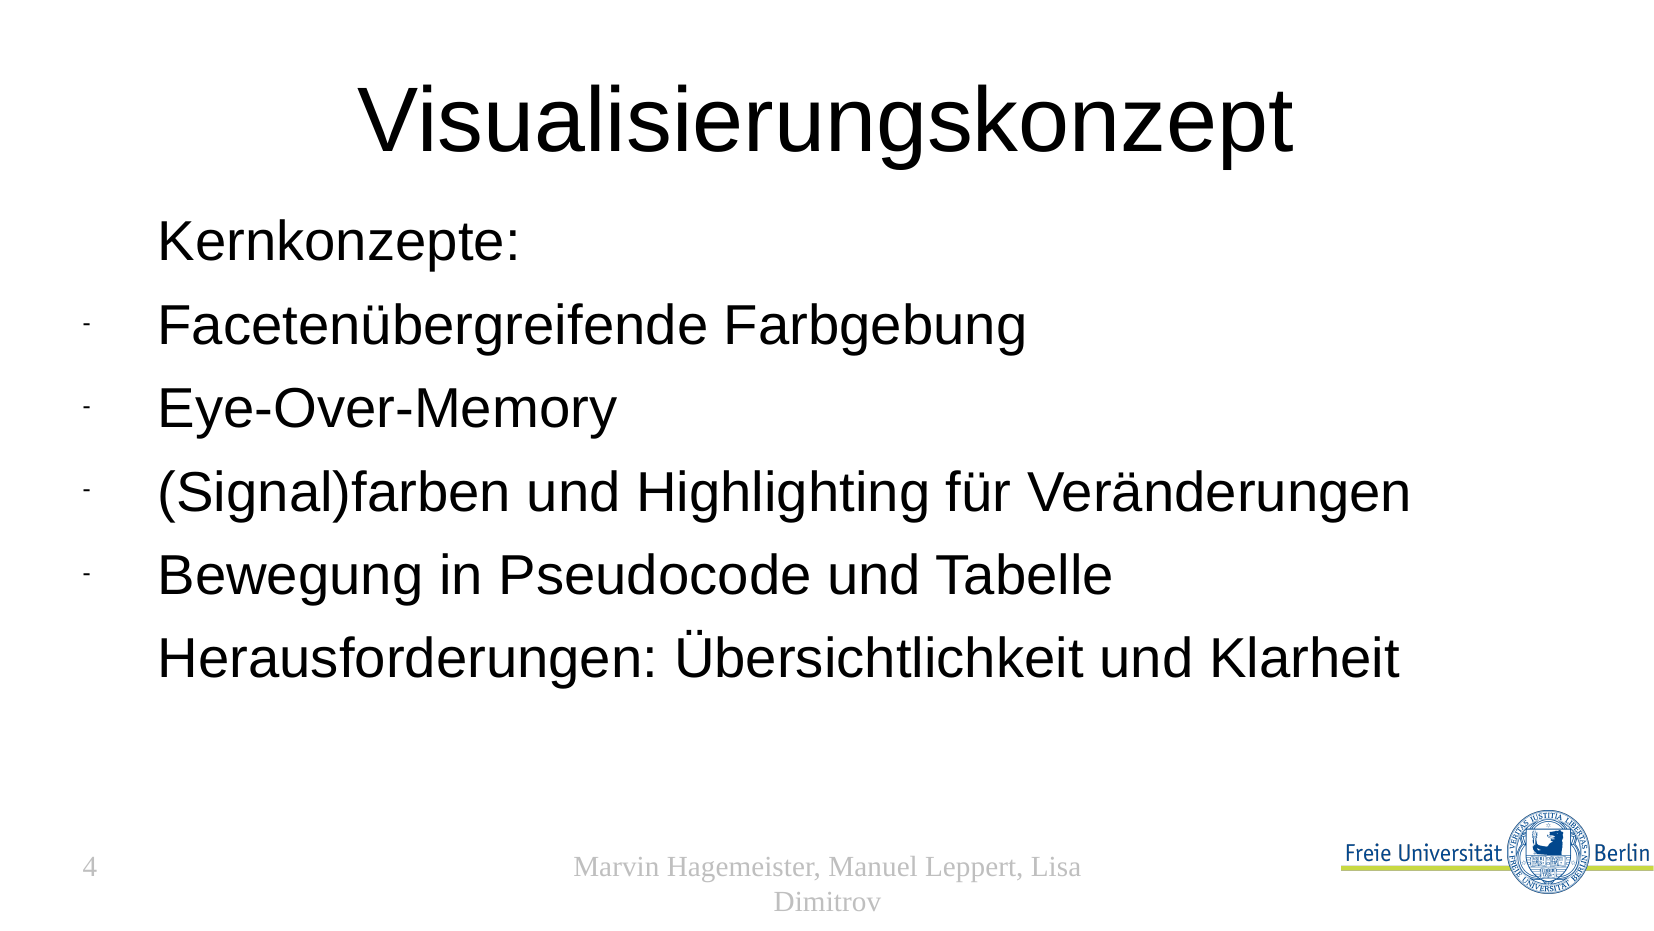

# Visualisierungskonzept
Kernkonzepte:
Facetenübergreifende Farbgebung
Eye-Over-Memory
(Signal)farben und Highlighting für Veränderungen
Bewegung in Pseudocode und Tabelle
Herausforderungen: Übersichtlichkeit und Klarheit
4
Marvin Hagemeister, Manuel Leppert, Lisa Dimitrov